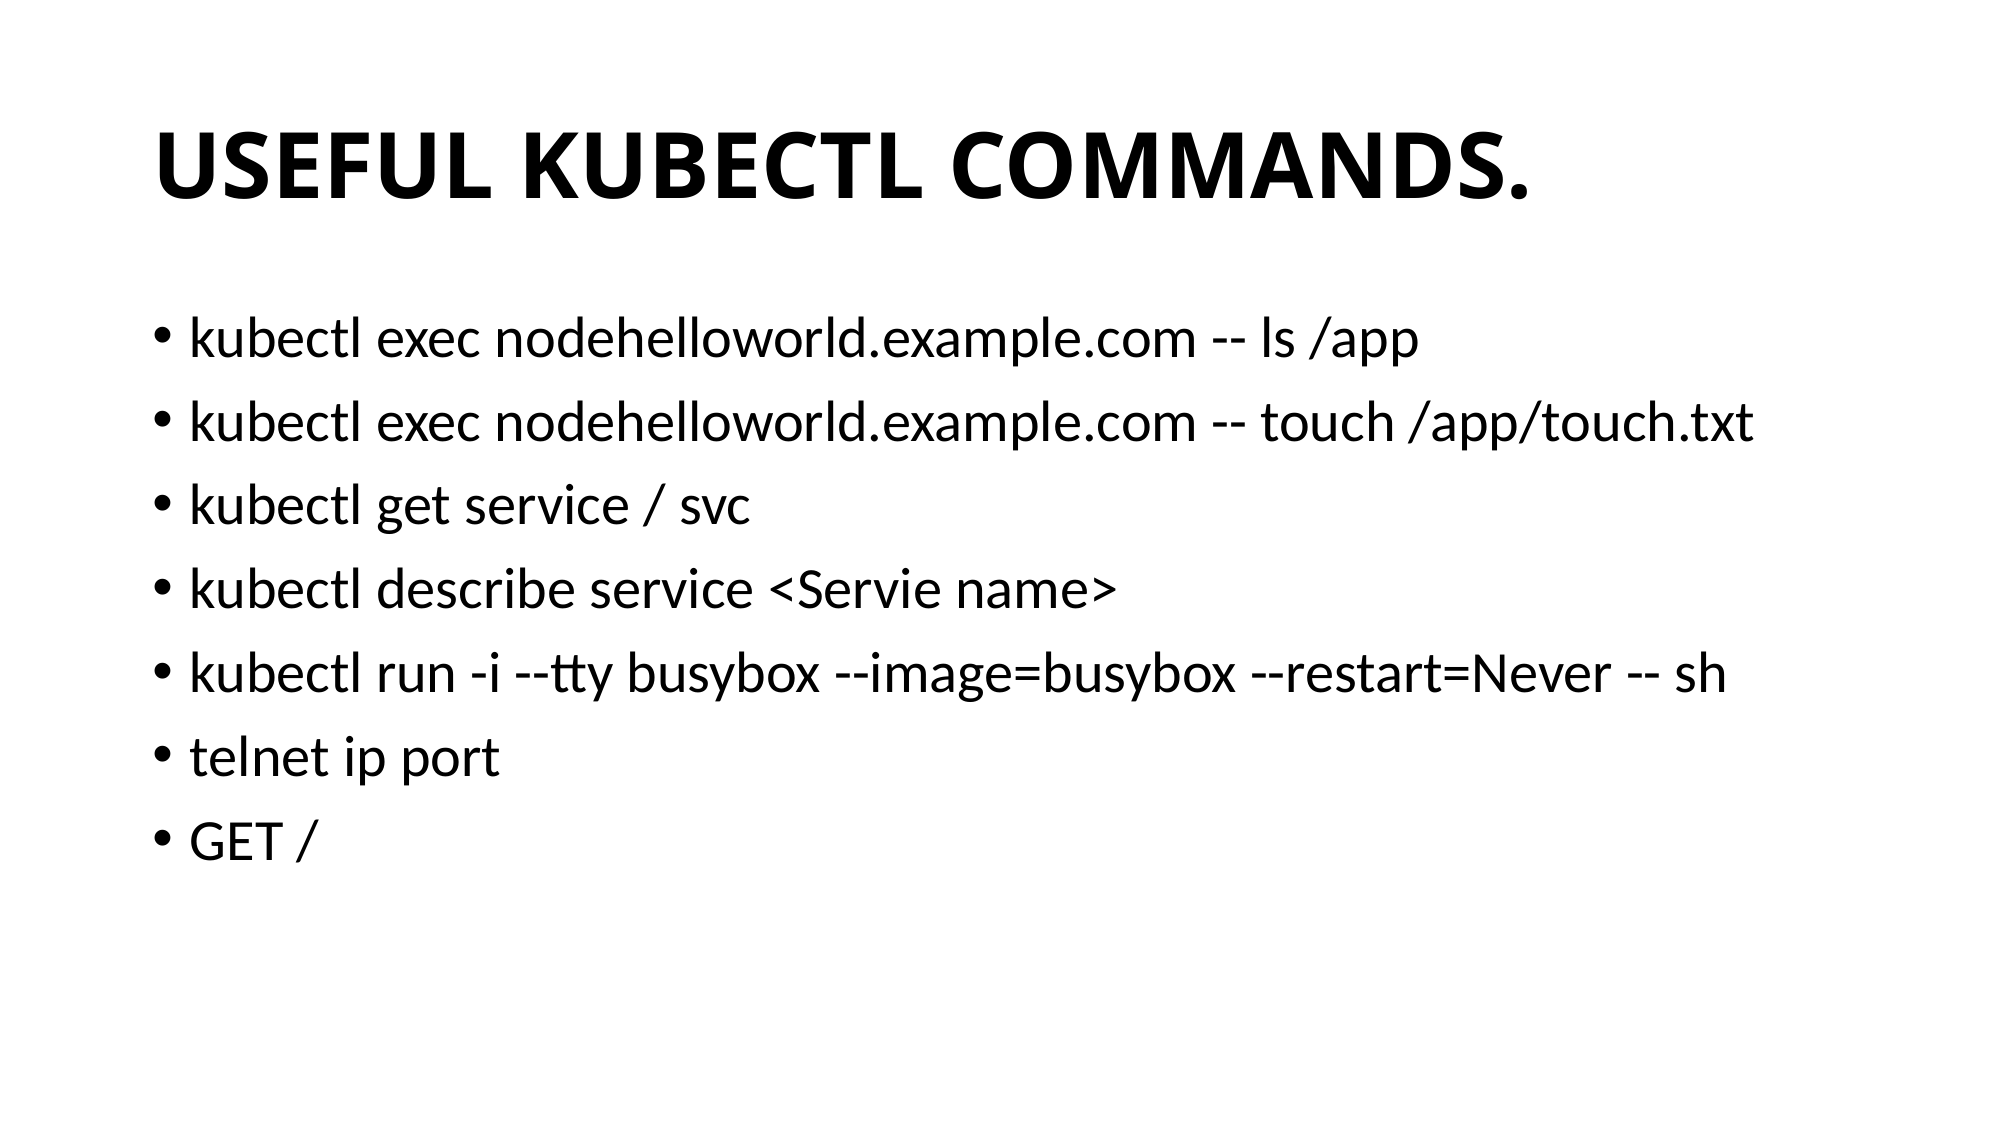

# USEFUL KUBECTL COMMANDS.
kubectl exec nodehelloworld.example.com -- ls /app
kubectl exec nodehelloworld.example.com -- touch /app/touch.txt
kubectl get service / svc
kubectl describe service <Servie name>
kubectl run -i --tty busybox --image=busybox --restart=Never -- sh
telnet ip port
GET /